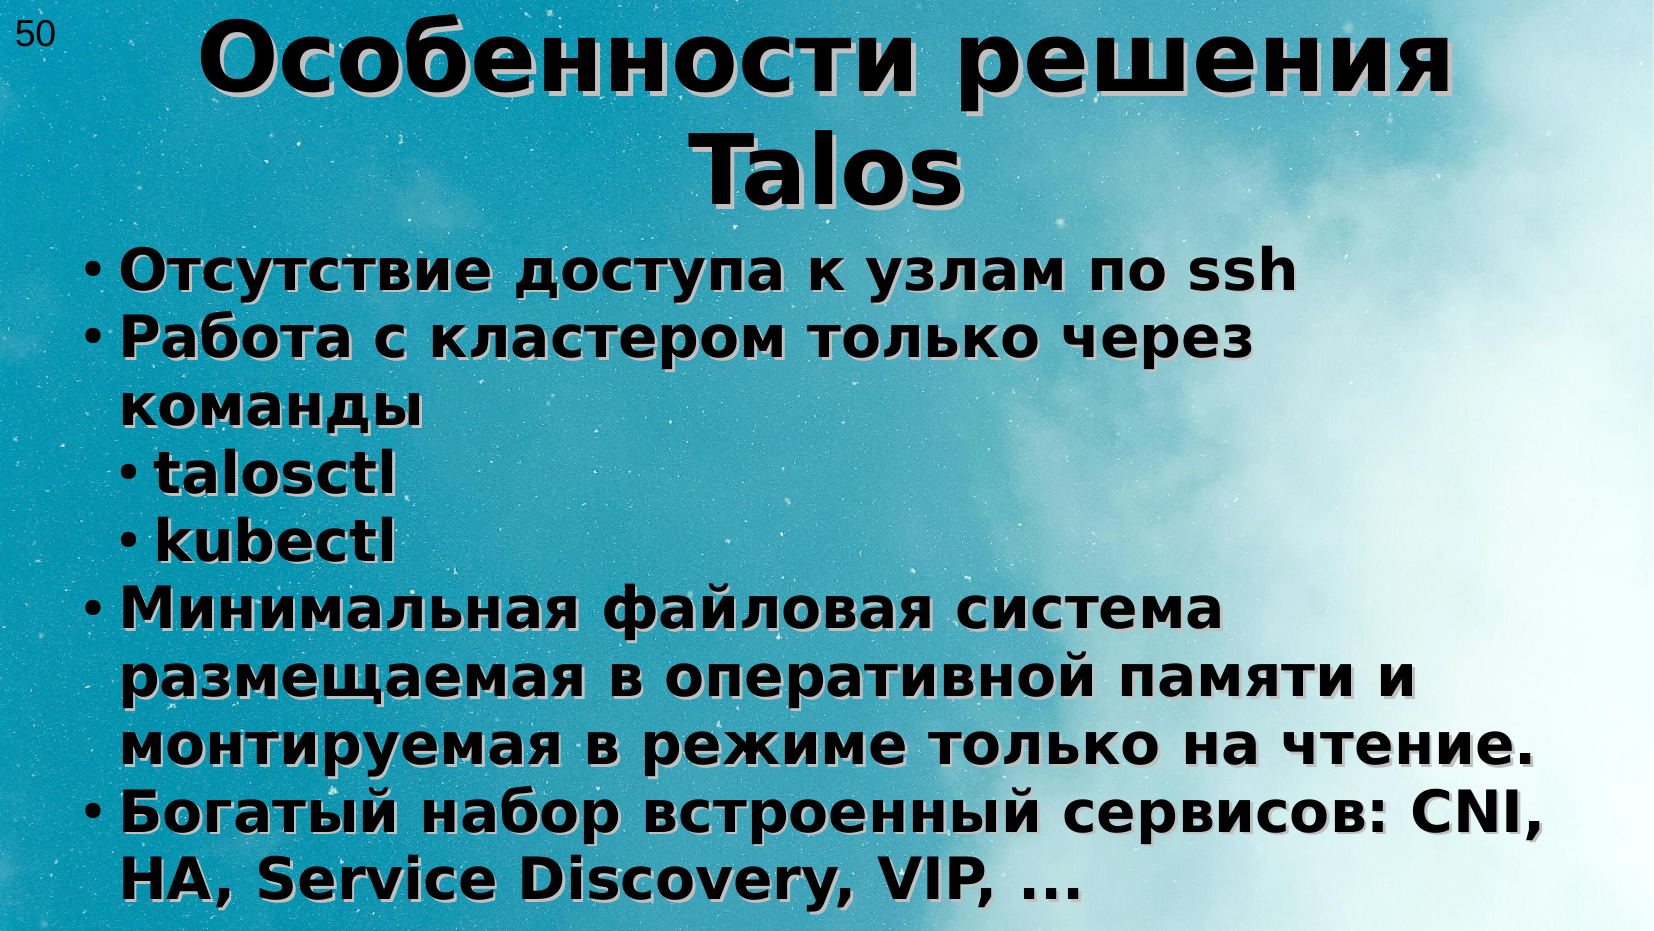

# Особенности решения Talos
Отсутствие доступа к узлам по ssh
Работа с кластером только через команды
talosctl
kubectl
Минимальная файловая система размещаемая в оперативной памяти и монтируемая в режиме только на чтение.
Богатый набор встроенный сервисов: CNI, HA, Service Discovery, VIP, ...